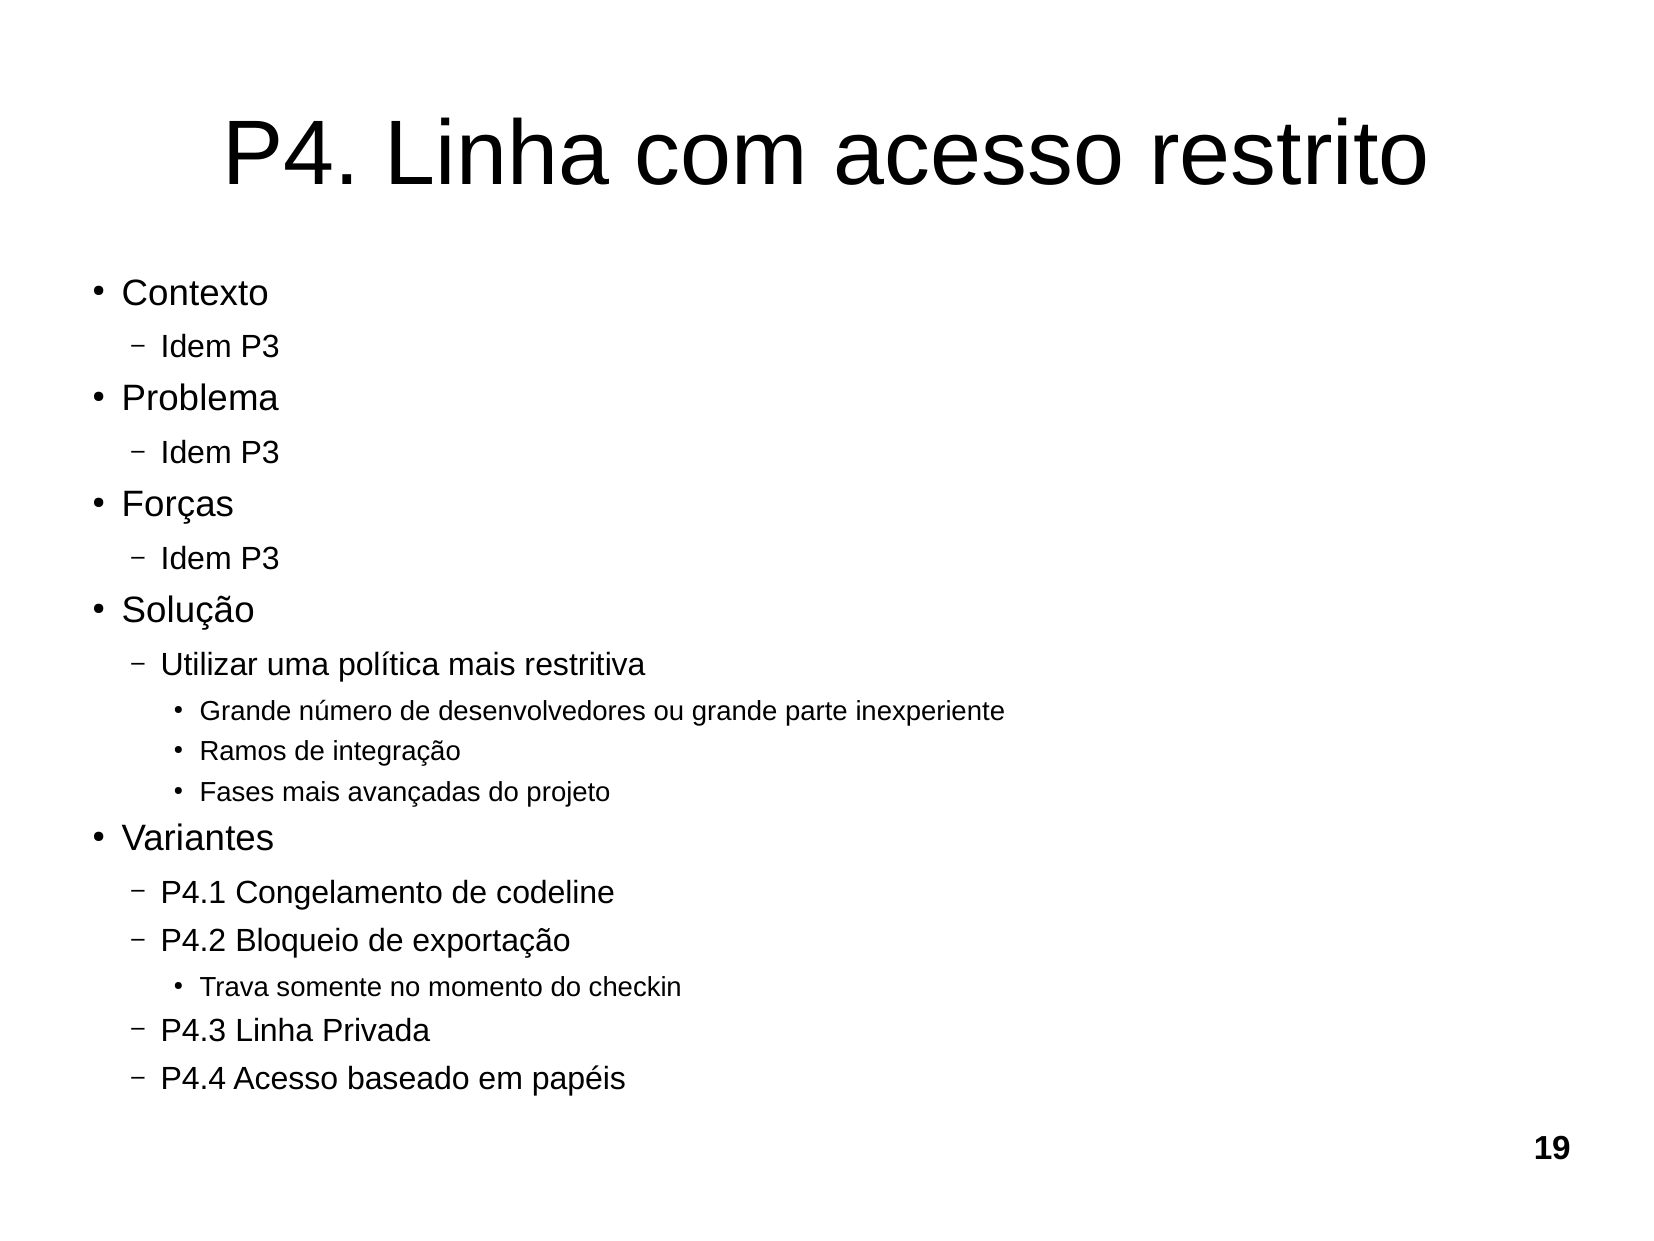

# P4. Linha com acesso restrito
Contexto
Idem P3
Problema
Idem P3
Forças
Idem P3
Solução
Utilizar uma política mais restritiva
Grande número de desenvolvedores ou grande parte inexperiente
Ramos de integração
Fases mais avançadas do projeto
Variantes
P4.1 Congelamento de codeline
P4.2 Bloqueio de exportação
Trava somente no momento do checkin
P4.3 Linha Privada
P4.4 Acesso baseado em papéis
19